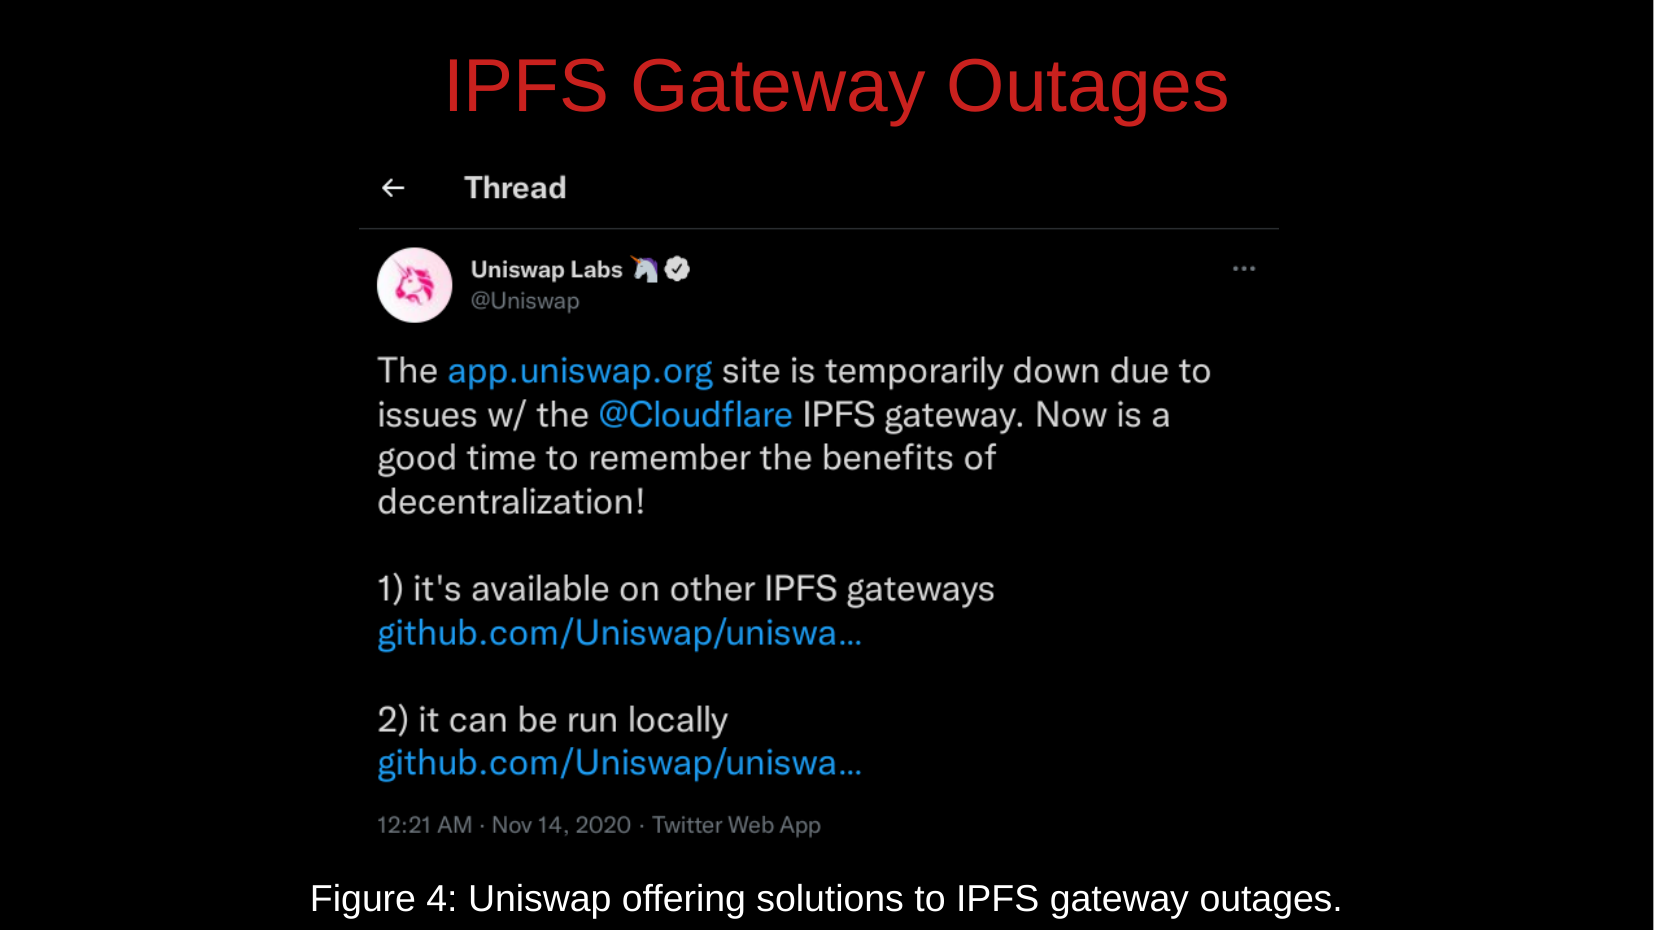

IPFS Gateway Outages
Figure 4: Uniswap offering solutions to IPFS gateway outages.